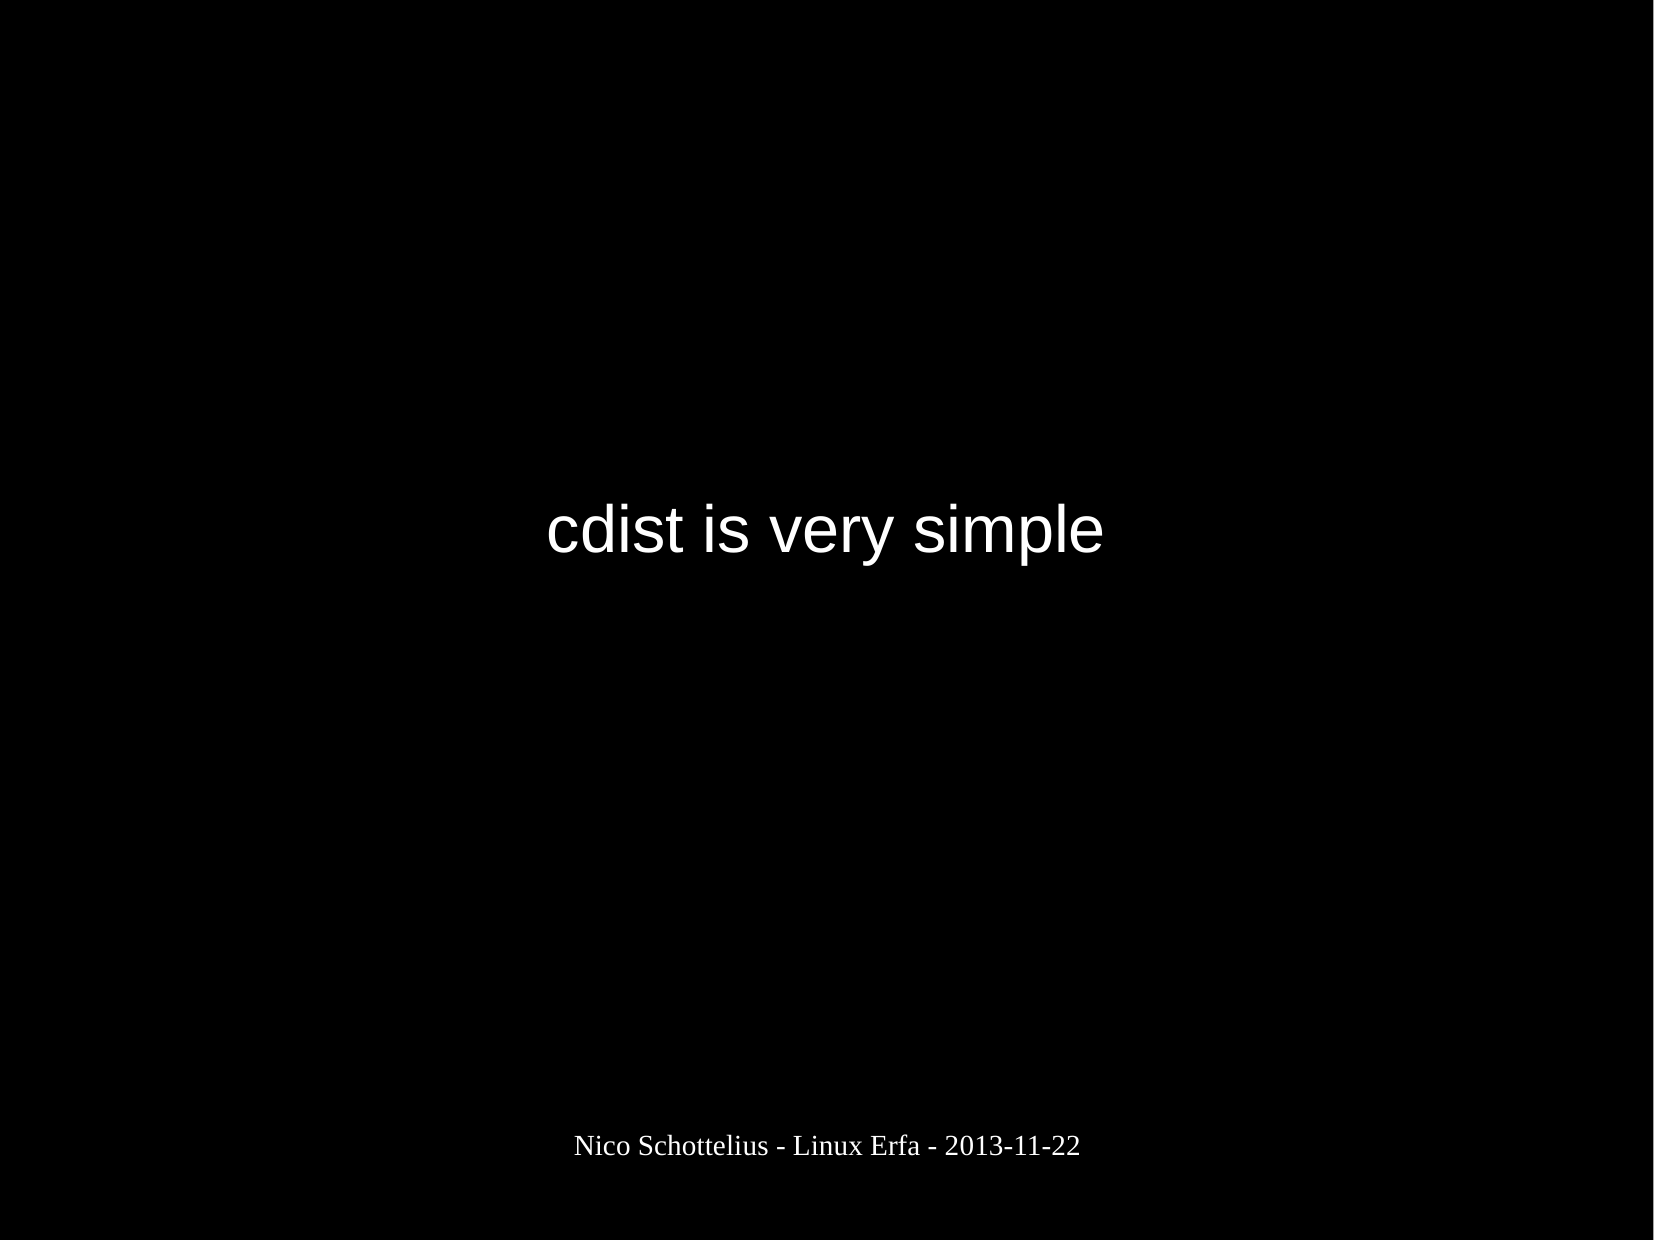

# cdist is very simple
Nico Schottelius - Linux Erfa - 2013-11-22